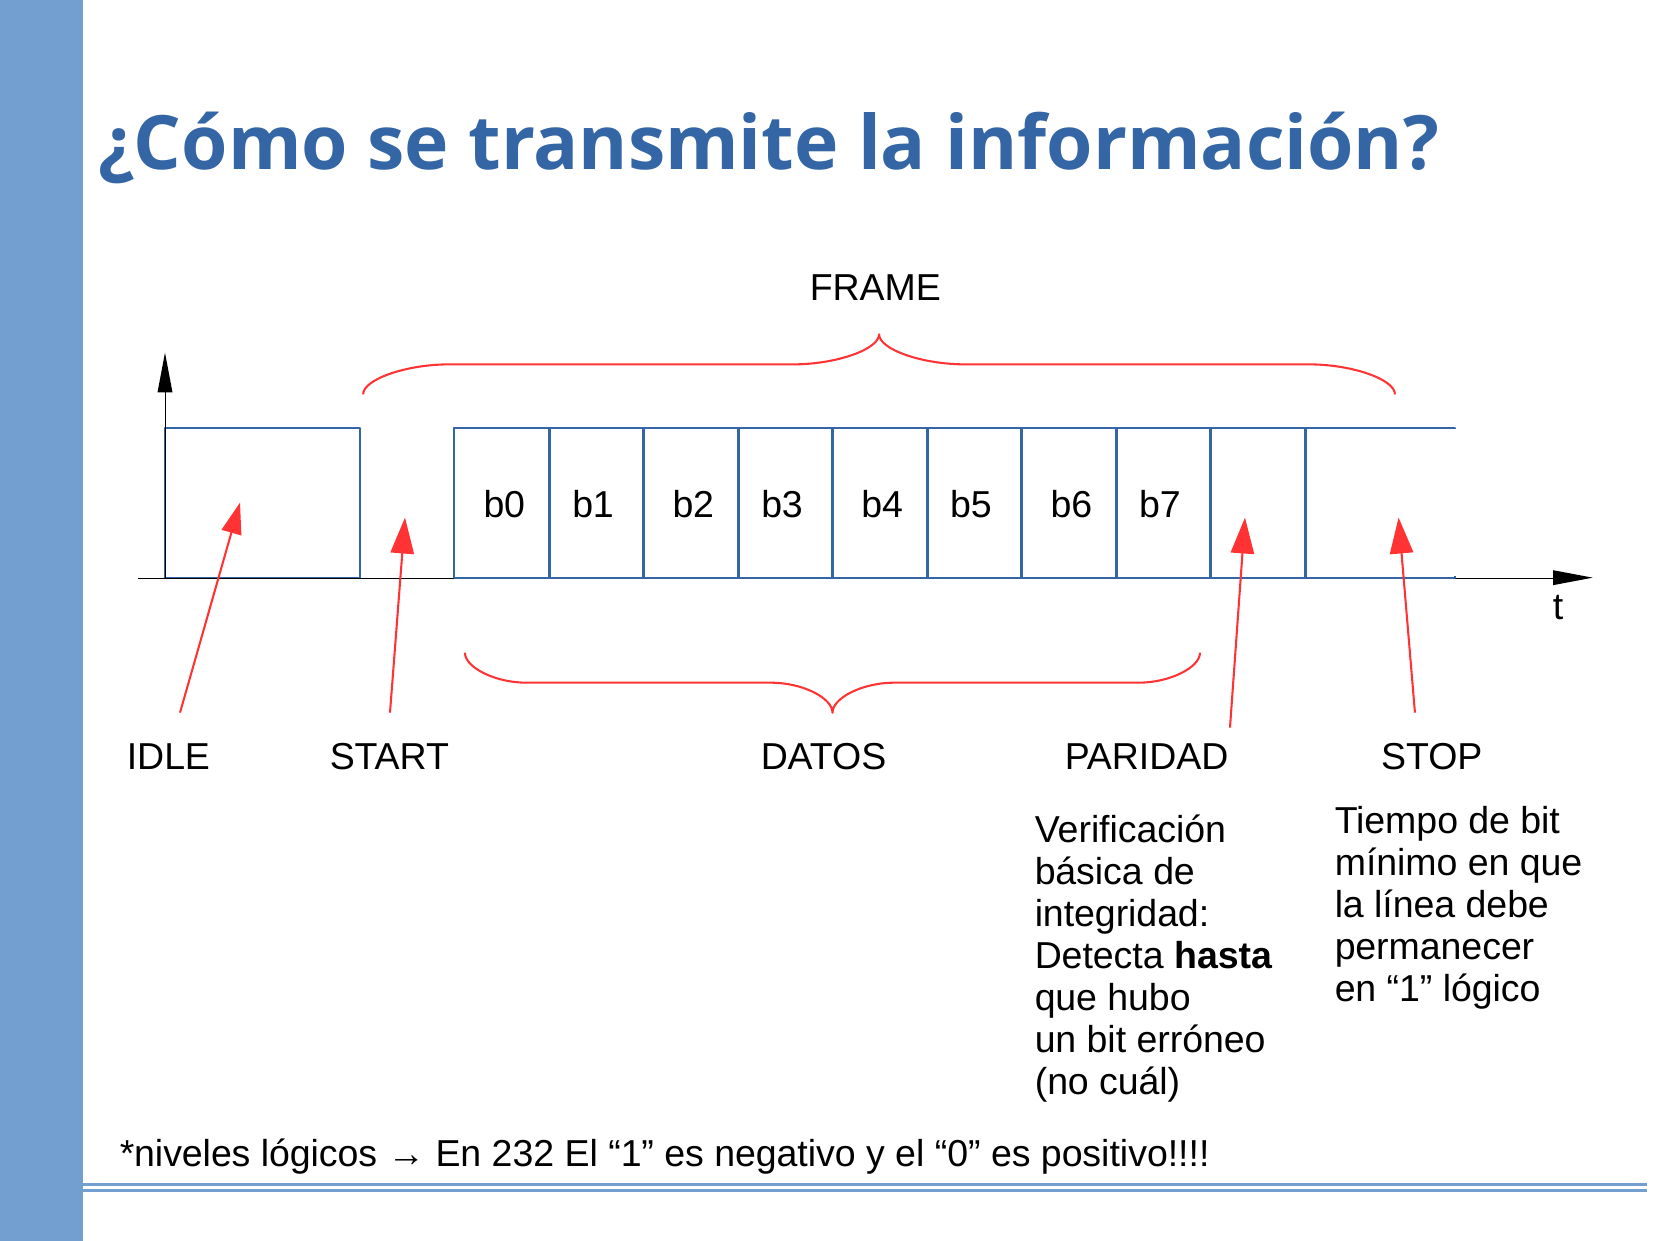

¿Cómo se transmite la información?
FRAME
b0
b1
b2
b3
b4
b5
b6
b7
t
IDLE
START
DATOS
PARIDAD
STOP
Tiempo de bit
mínimo en que
la línea debe
permanecer
en “1” lógico
Verificación
básica de
integridad:
Detecta hasta
que hubo
un bit erróneo
(no cuál)
*niveles lógicos → En 232 El “1” es negativo y el “0” es positivo!!!!